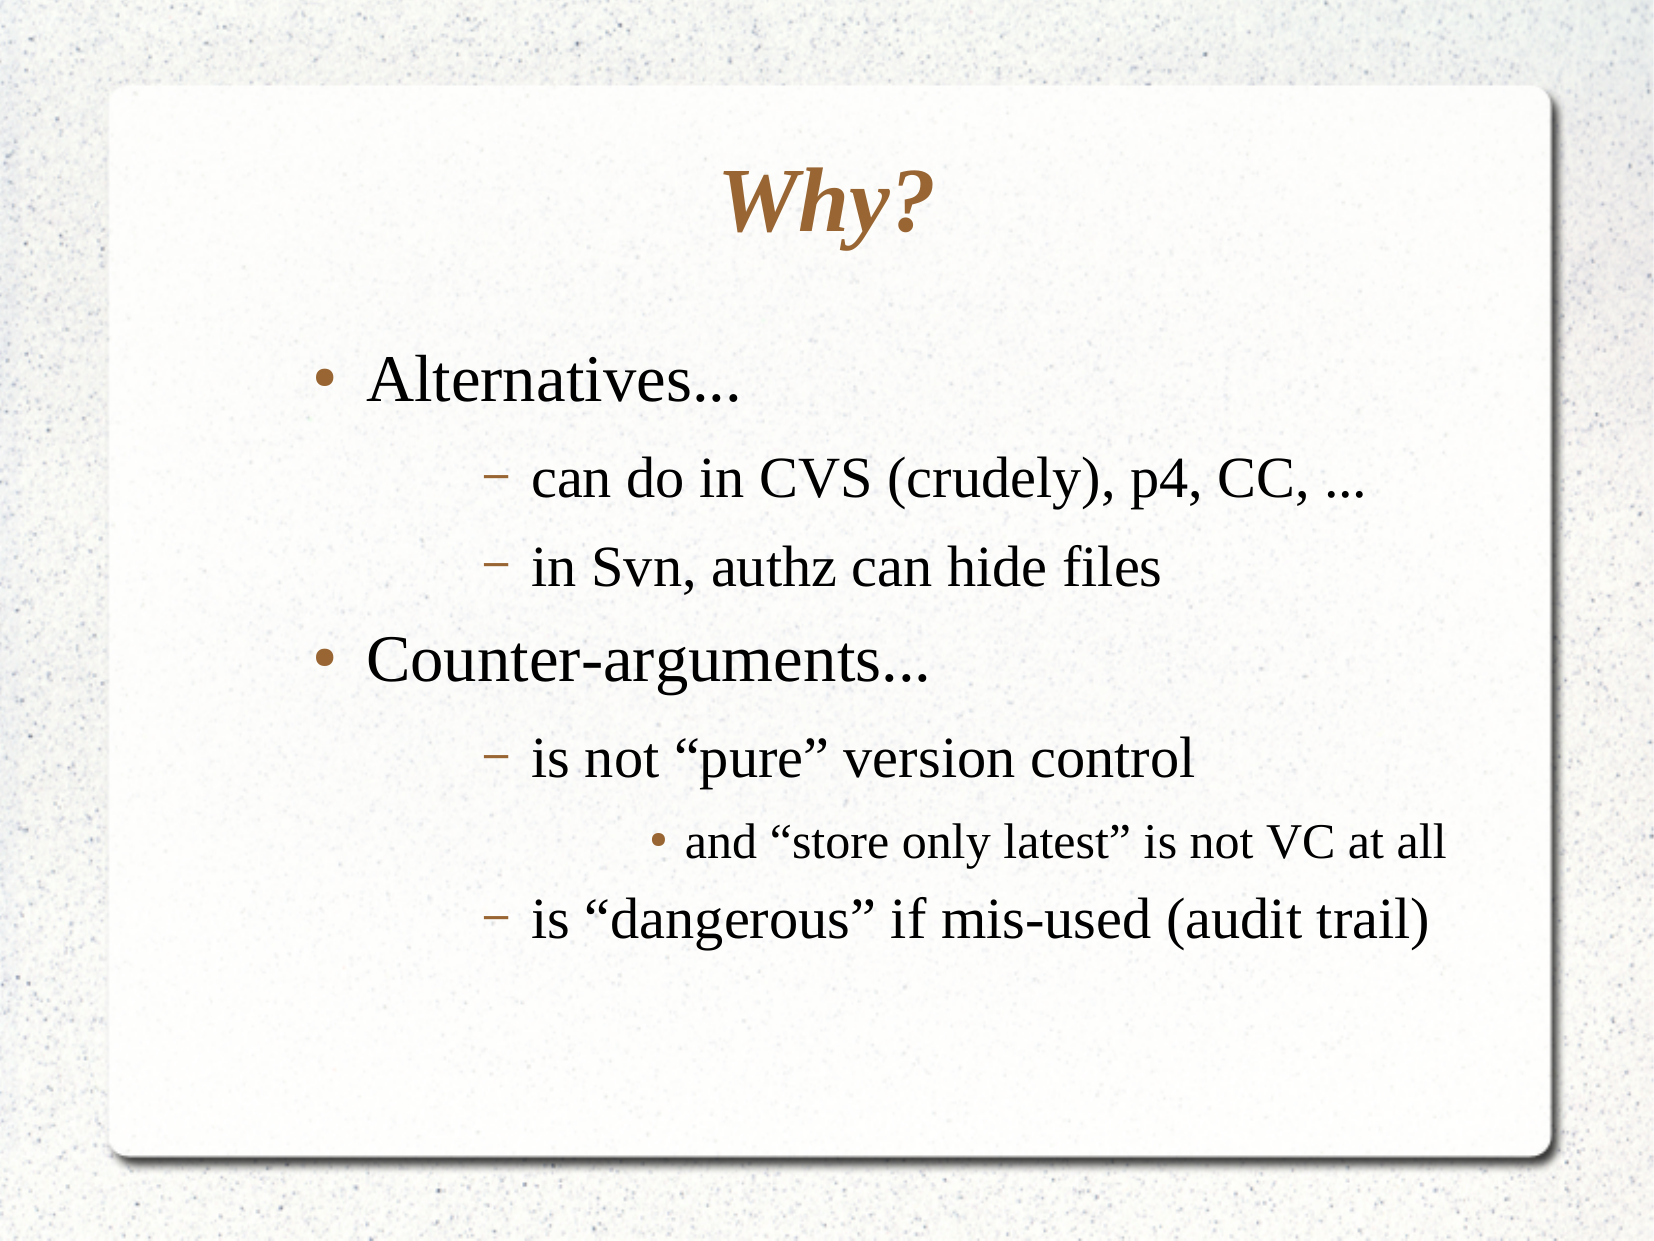

# Why?
Alternatives...
can do in CVS (crudely), p4, CC, ...
in Svn, authz can hide files
Counter-arguments...
is not “pure” version control
and “store only latest” is not VC at all
is “dangerous” if mis-used (audit trail)